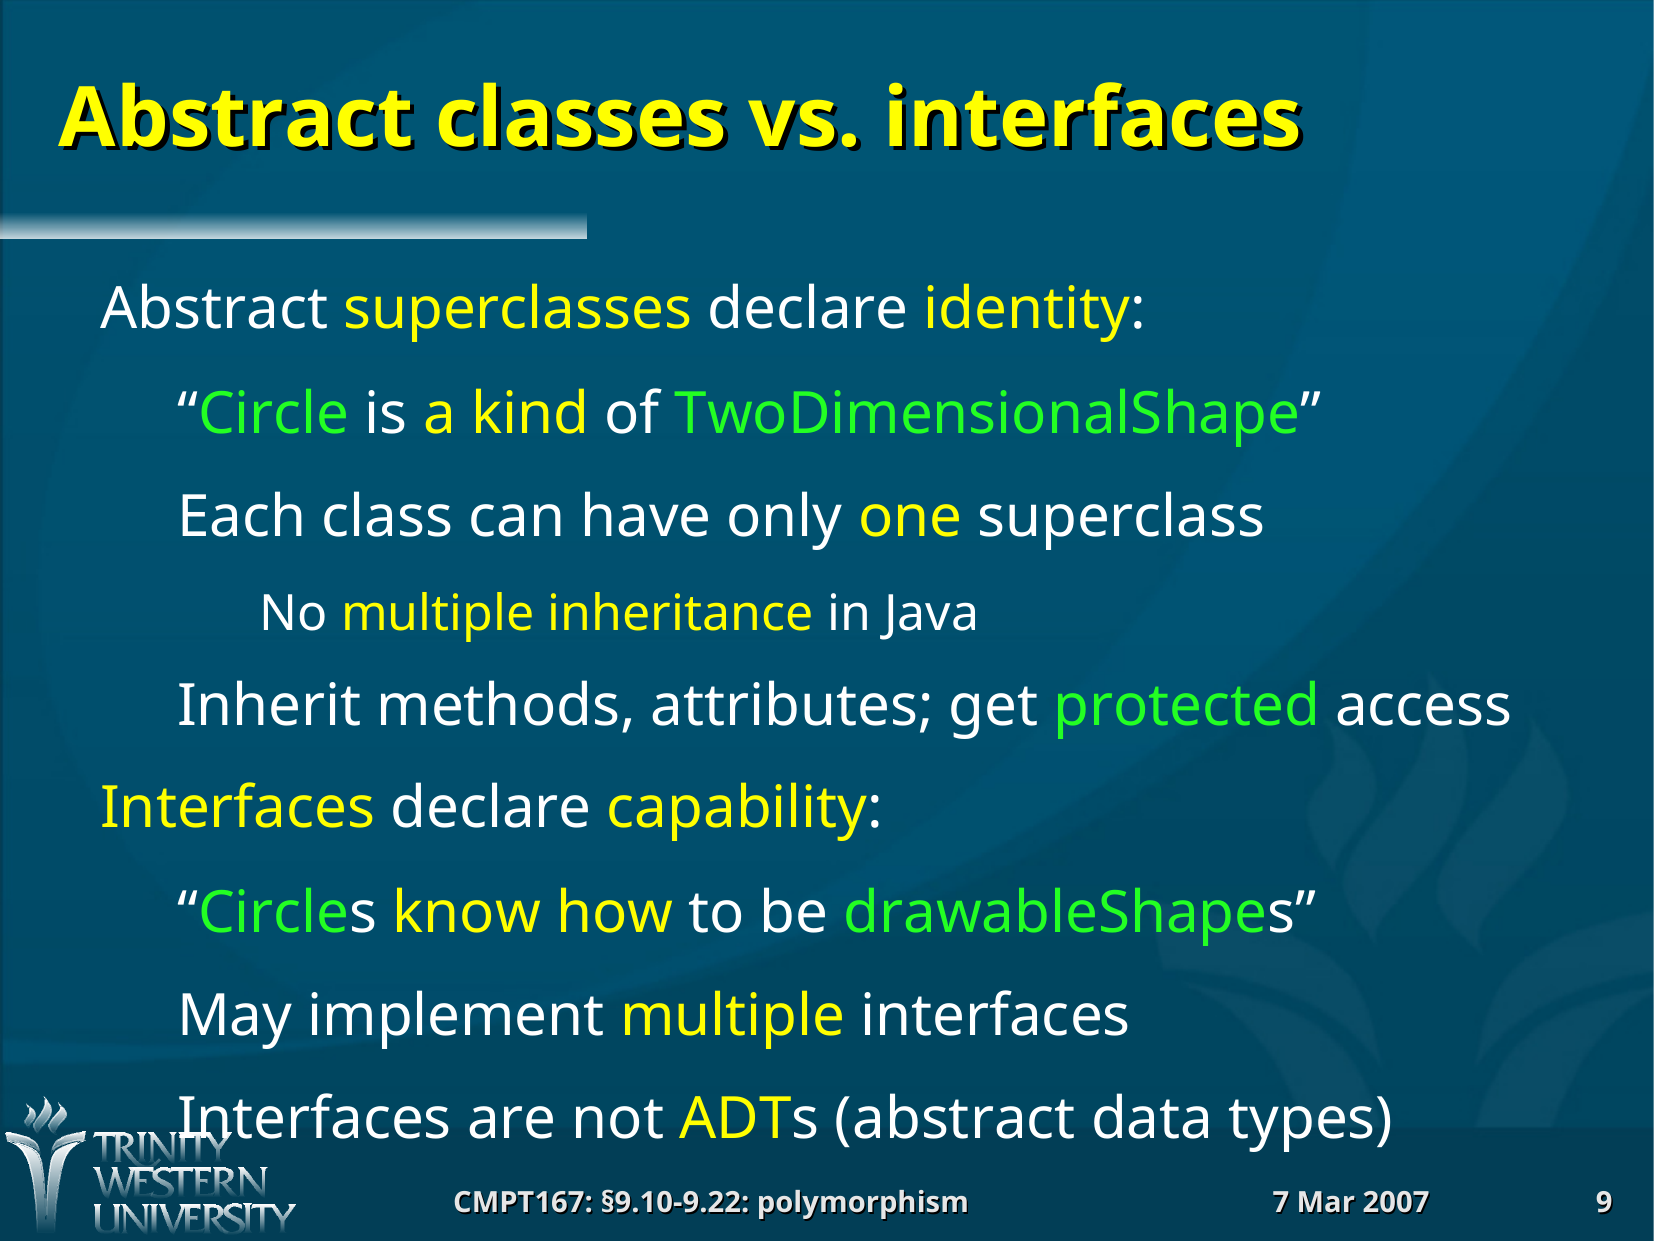

# Abstract classes vs. interfaces
Abstract superclasses declare identity:
“Circle is a kind of TwoDimensionalShape”
Each class can have only one superclass
No multiple inheritance in Java
Inherit methods, attributes; get protected access
Interfaces declare capability:
“Circles know how to be drawableShapes”
May implement multiple interfaces
Interfaces are not ADTs (abstract data types)
CMPT167: §9.10-9.22: polymorphism
7 Mar 2007
9